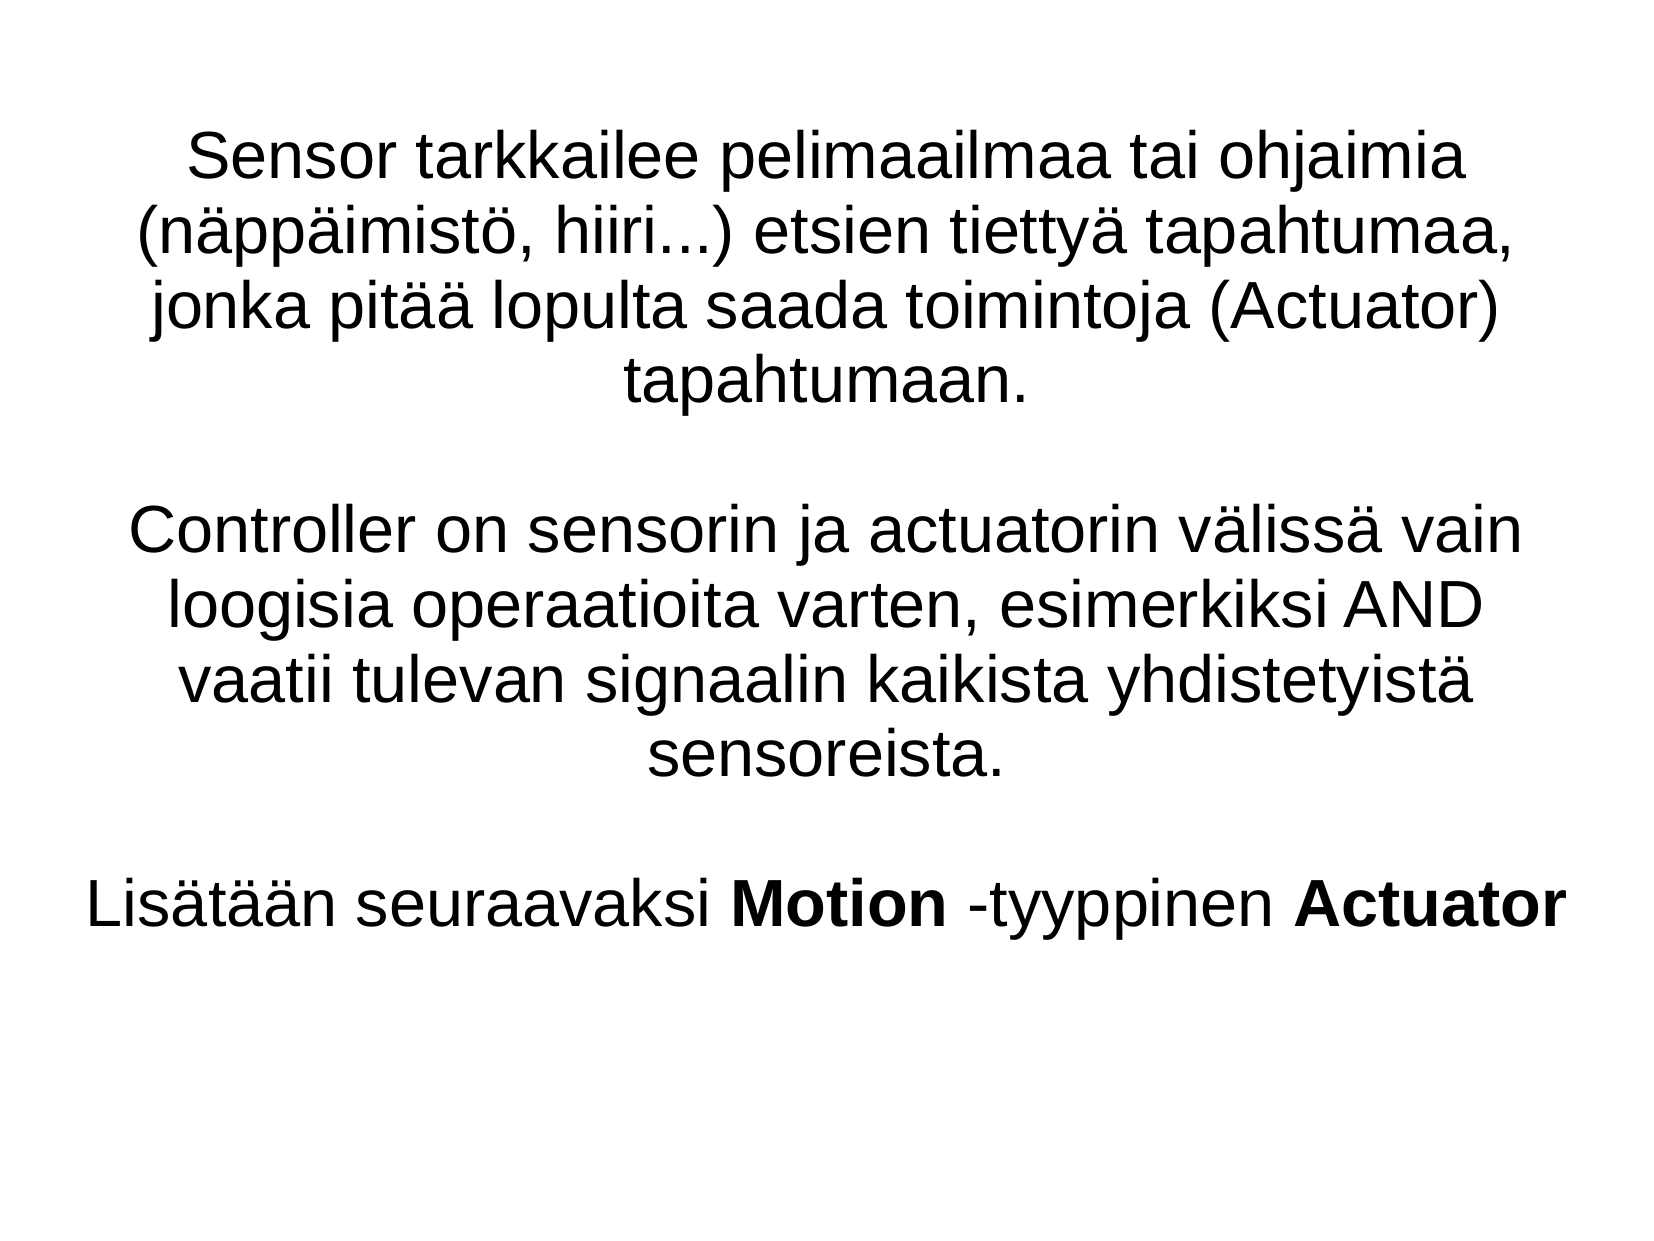

# Sensor tarkkailee pelimaailmaa tai ohjaimia (näppäimistö, hiiri...) etsien tiettyä tapahtumaa, jonka pitää lopulta saada toimintoja (Actuator) tapahtumaan.
Controller on sensorin ja actuatorin välissä vain loogisia operaatioita varten, esimerkiksi AND vaatii tulevan signaalin kaikista yhdistetyistä sensoreista.
Lisätään seuraavaksi Motion -tyyppinen Actuator